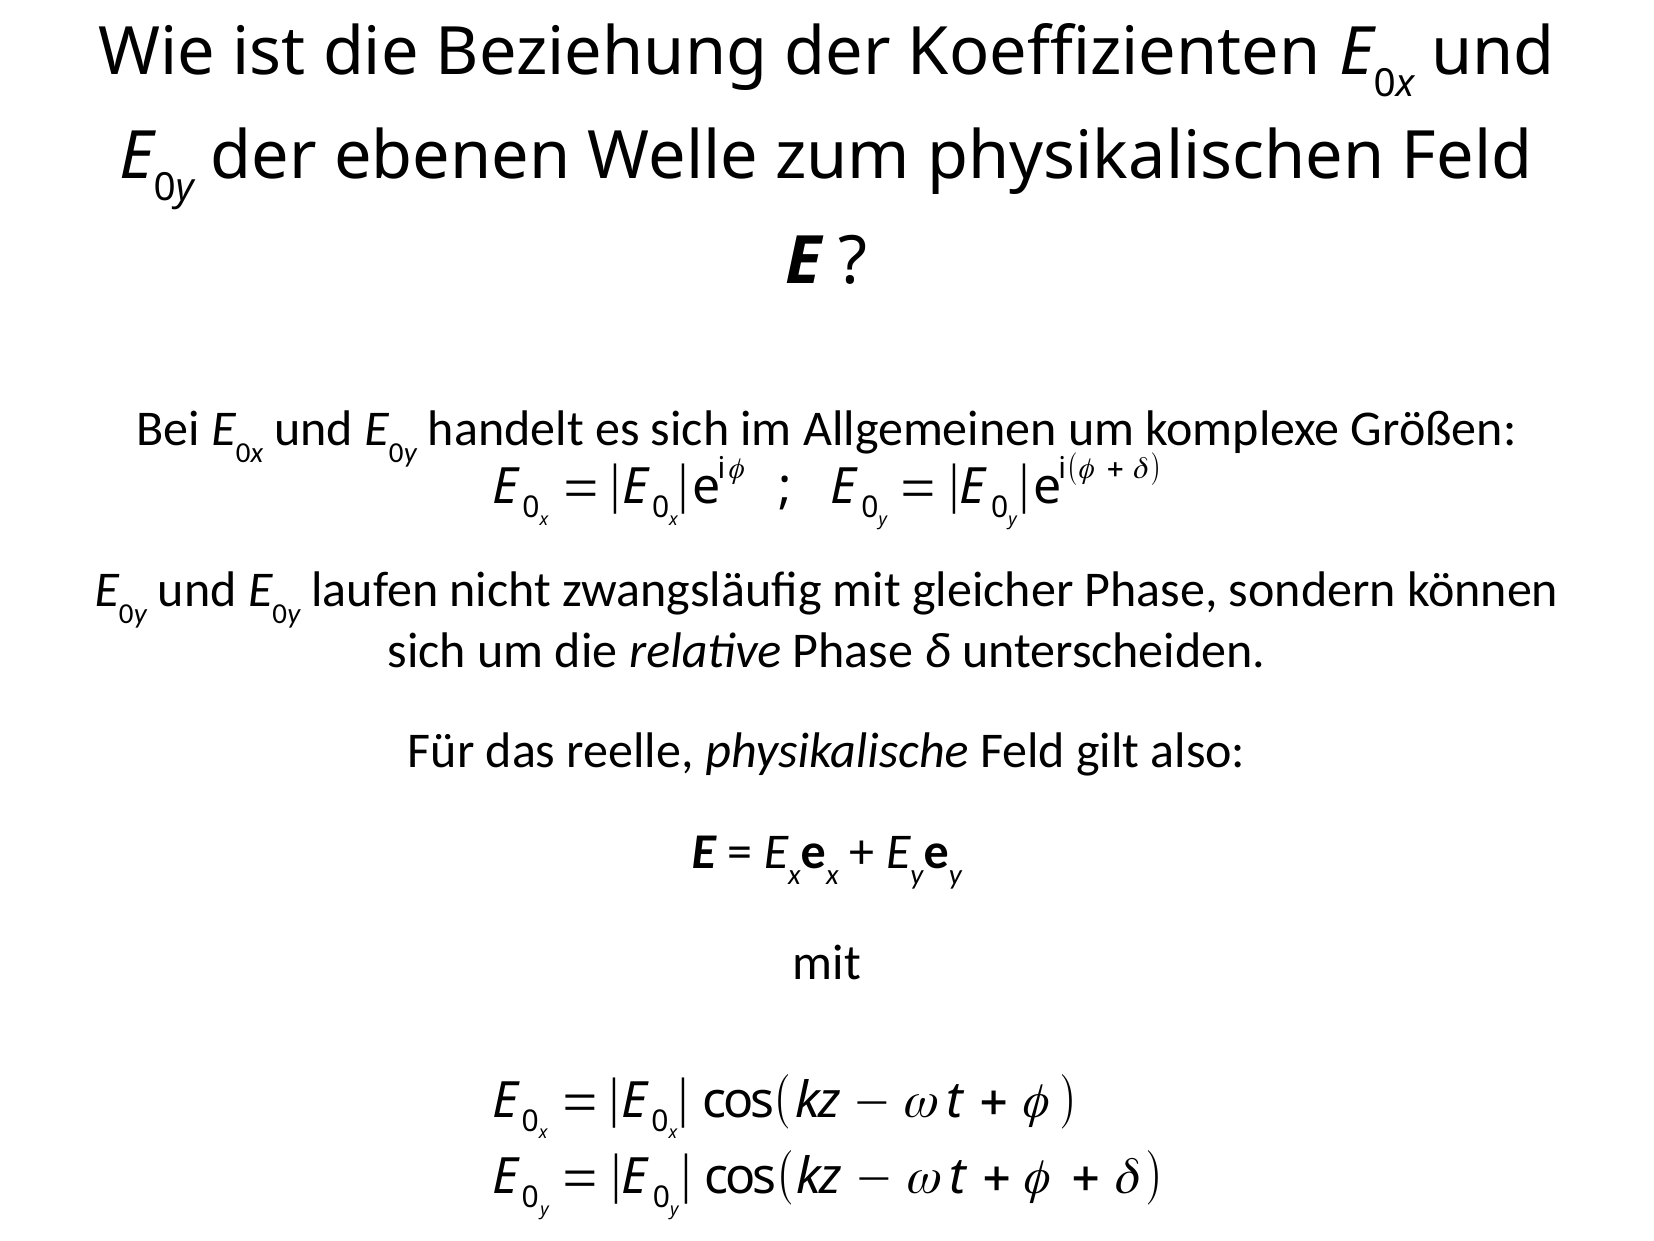

# Wie ist die Beziehung der Koeffizienten E0x und E0y der ebenen Welle zum physikalischen Feld E ?
Bei E0x und E0y handelt es sich im Allgemeinen um komplexe Größen:
E0y und E0y laufen nicht zwangsläufig mit gleicher Phase, sondern können sich um die relative Phase δ unterscheiden.
Für das reelle, physikalische Feld gilt also:
E = Exex + Eyey
mit